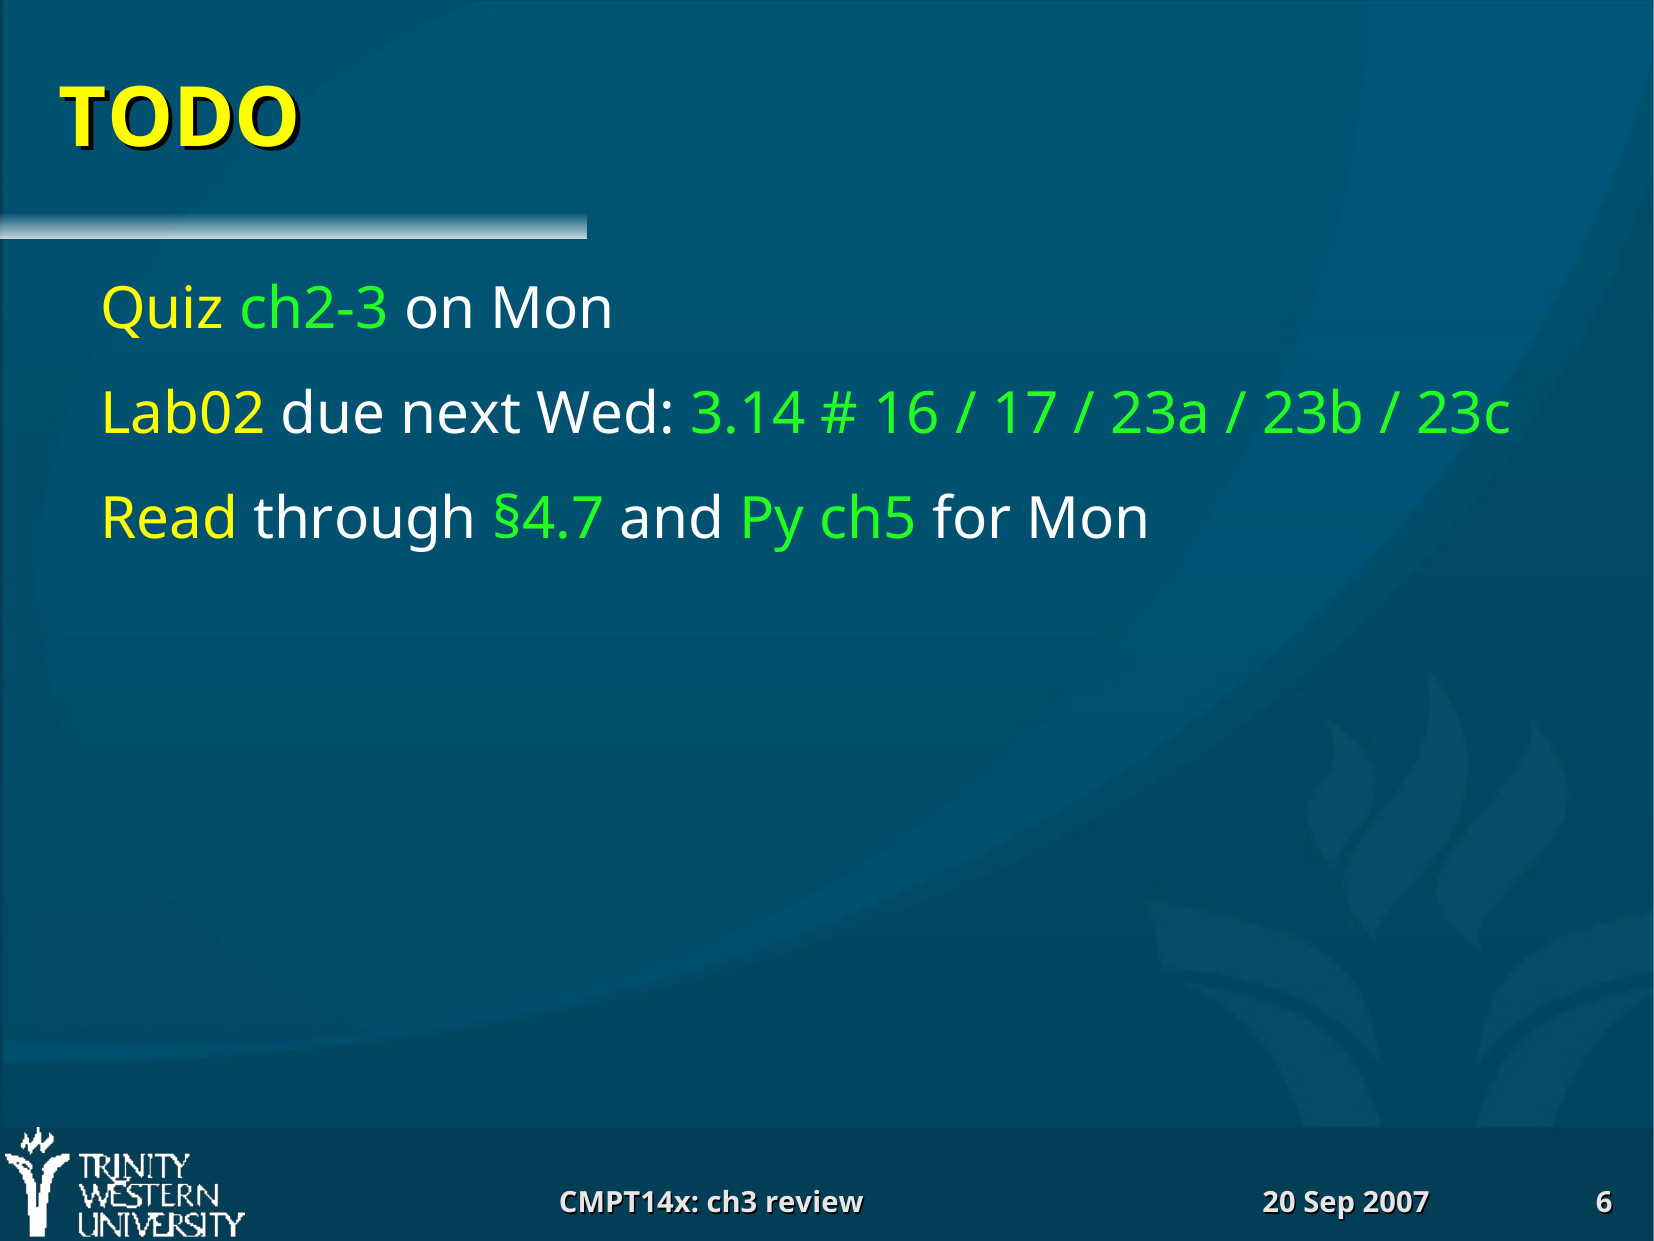

# TODO
Quiz ch2-3 on Mon
Lab02 due next Wed: 3.14 # 16 / 17 / 23a / 23b / 23c
Read through §4.7 and Py ch5 for Mon
CMPT14x: ch3 review
20 Sep 2007
6